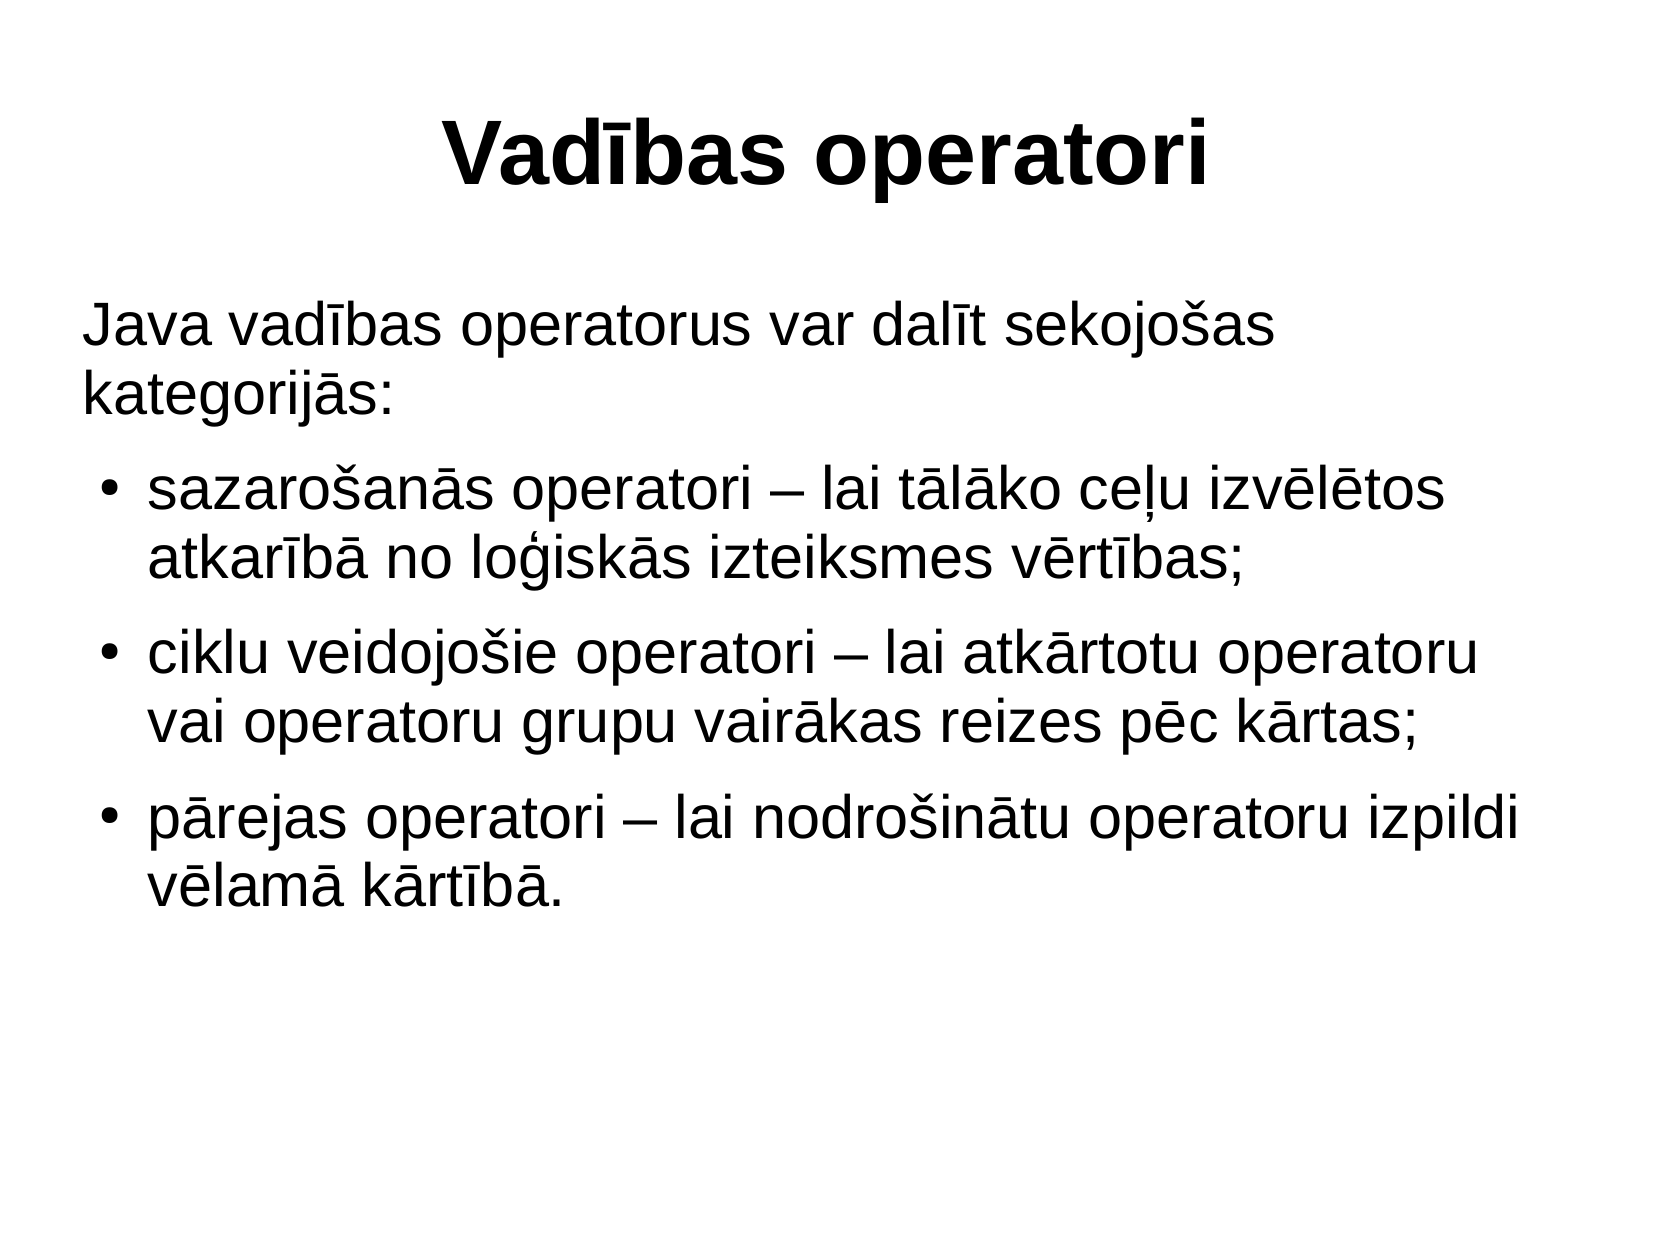

# Vadības operatori
Java vadības operatorus var dalīt sekojošas kategorijās:
sazarošanās operatori – lai tālāko ceļu izvēlētos atkarībā no loģiskās izteiksmes vērtības;
ciklu veidojošie operatori – lai atkārtotu operatoru vai operatoru grupu vairākas reizes pēc kārtas;
pārejas operatori – lai nodrošinātu operatoru izpildi vēlamā kārtībā.